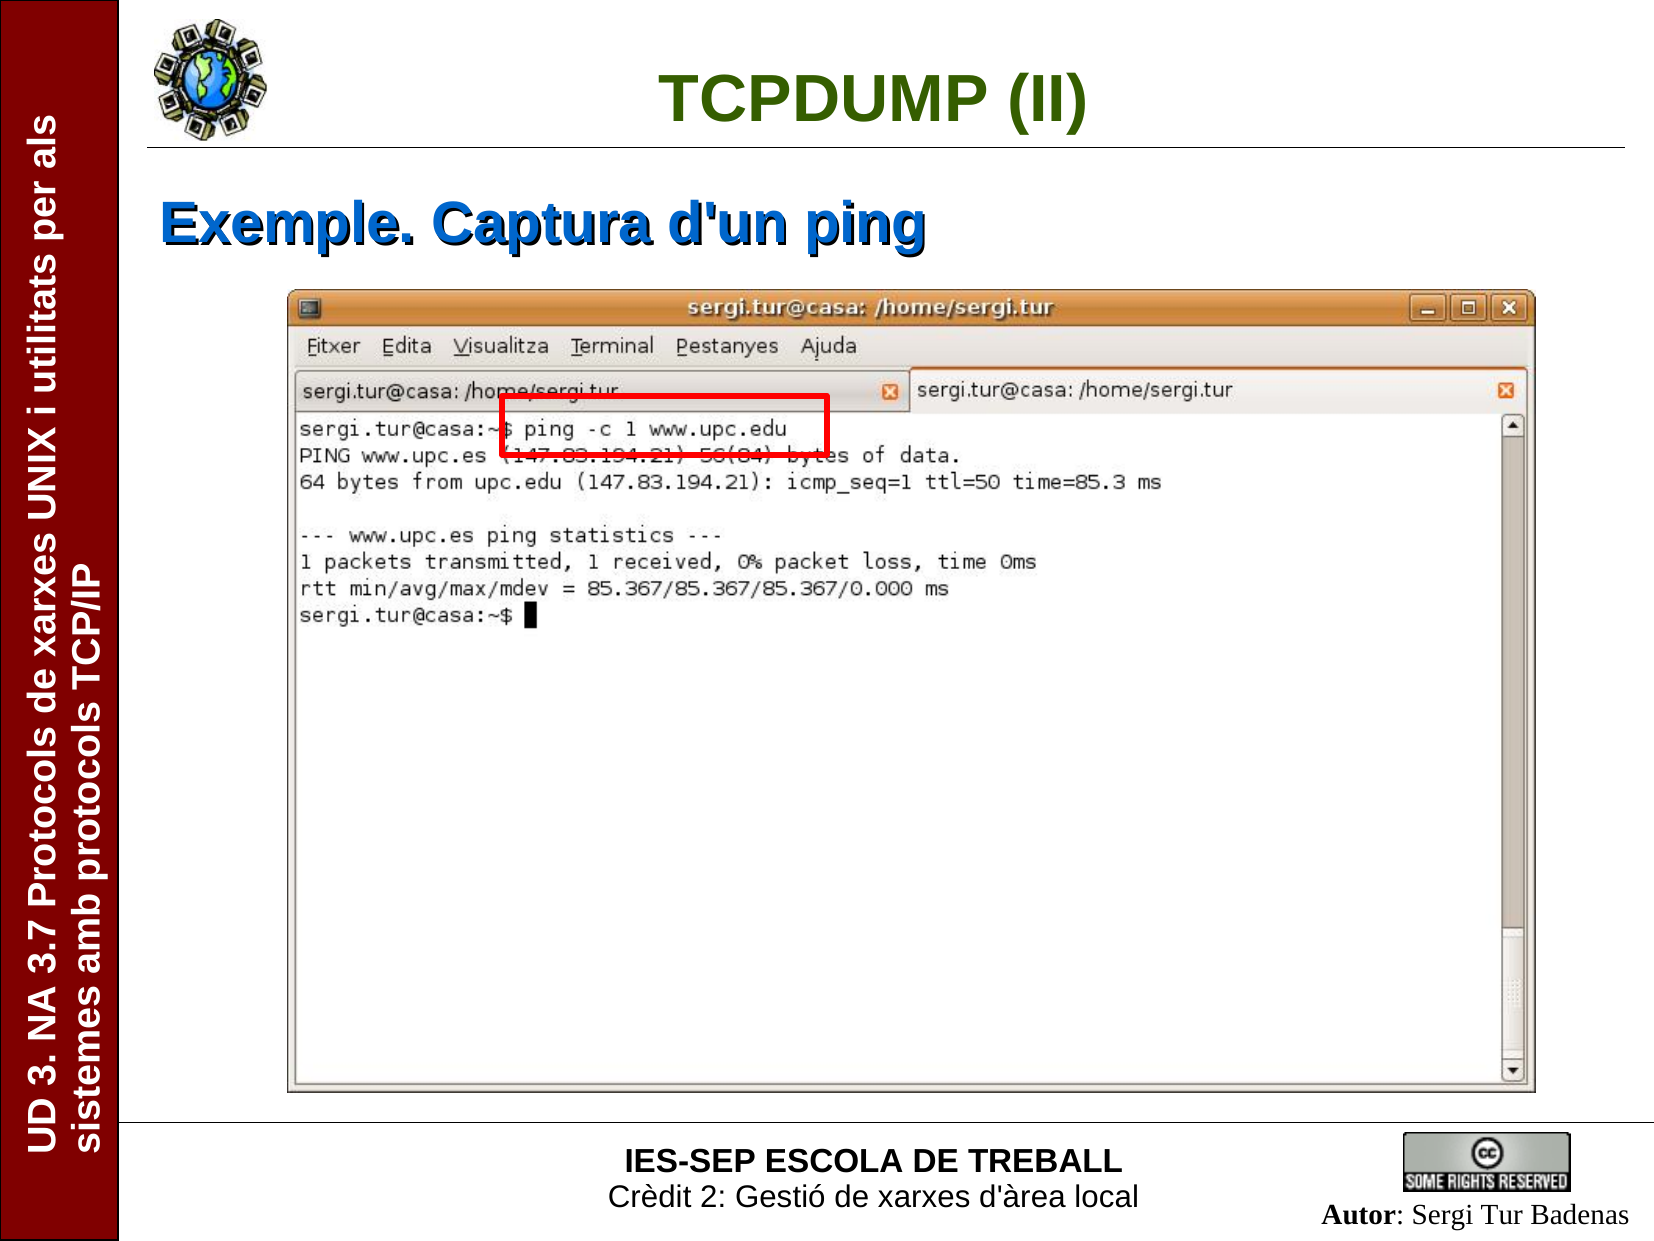

# TCPDUMP (II)
Exemple. Captura d'un ping